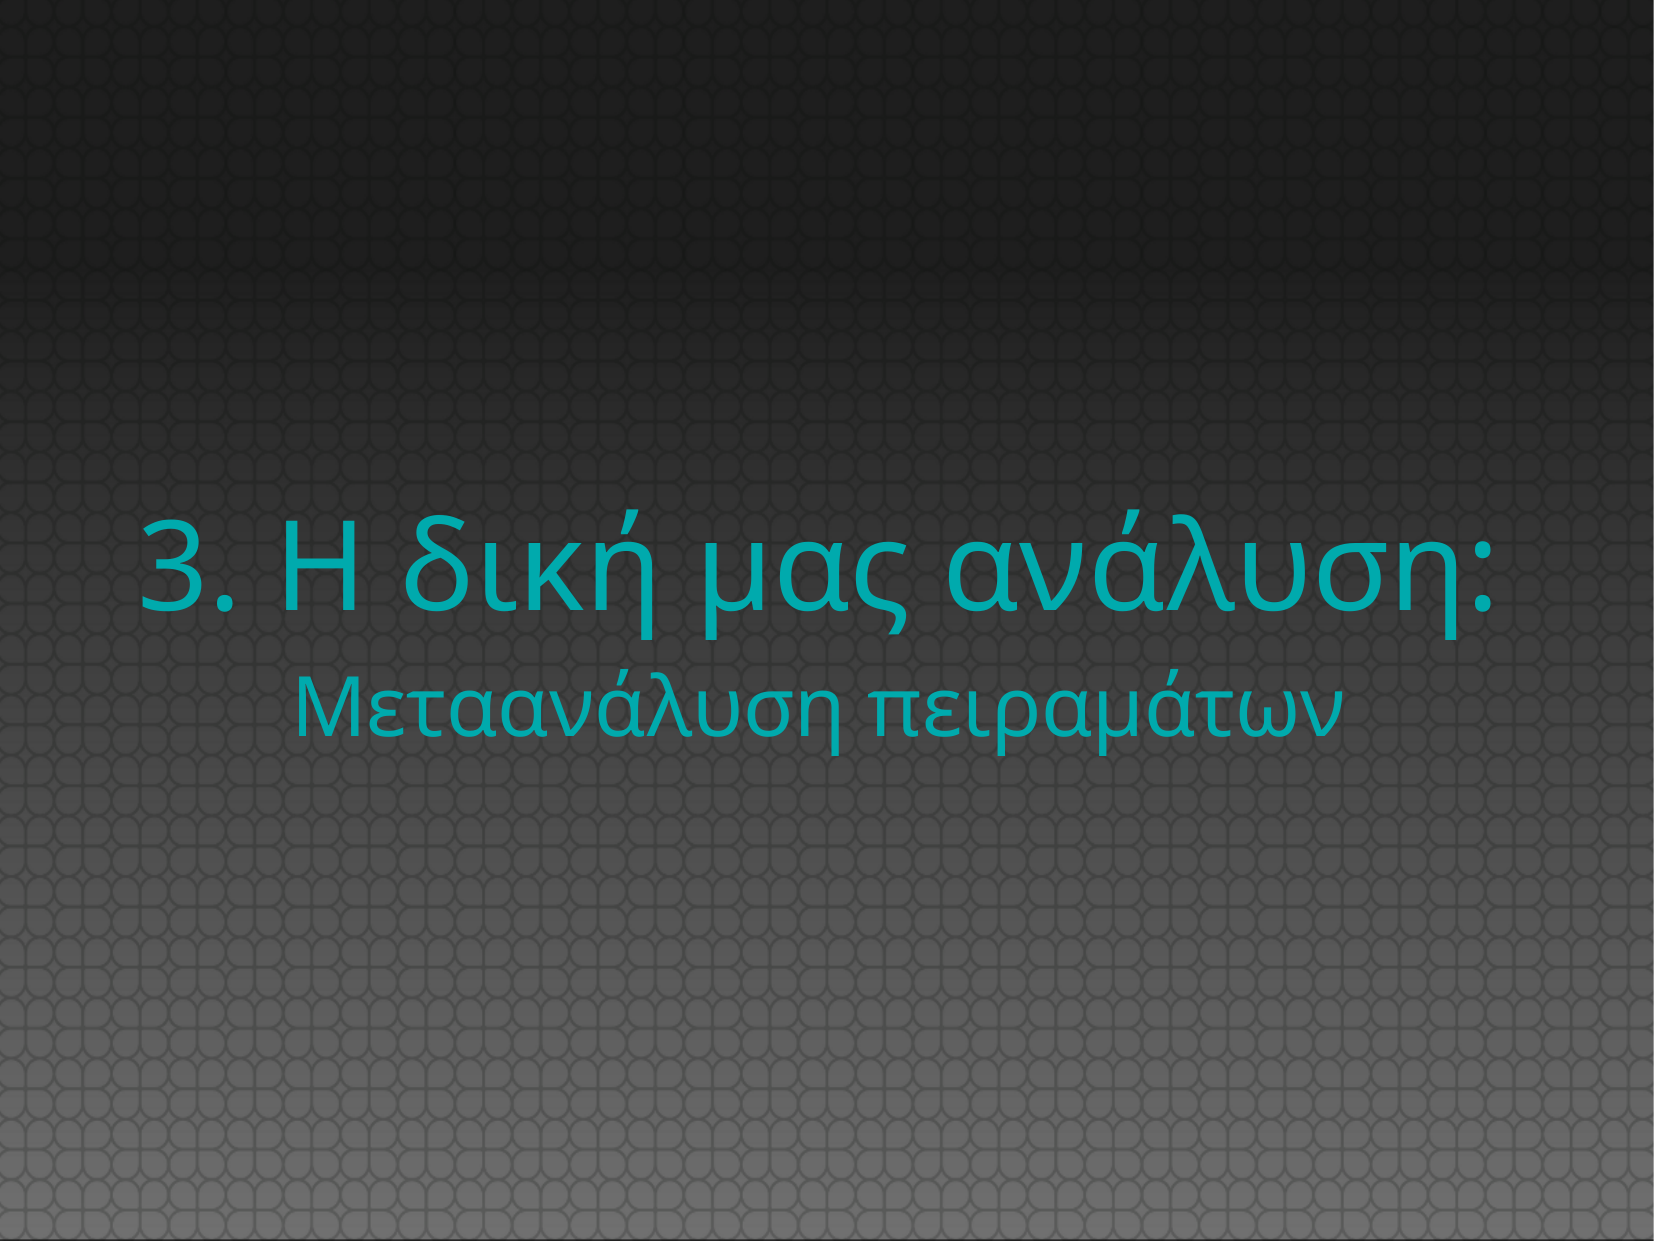

# 3. Η δική μας ανάλυση: Μεταανάλυση πειραμάτων